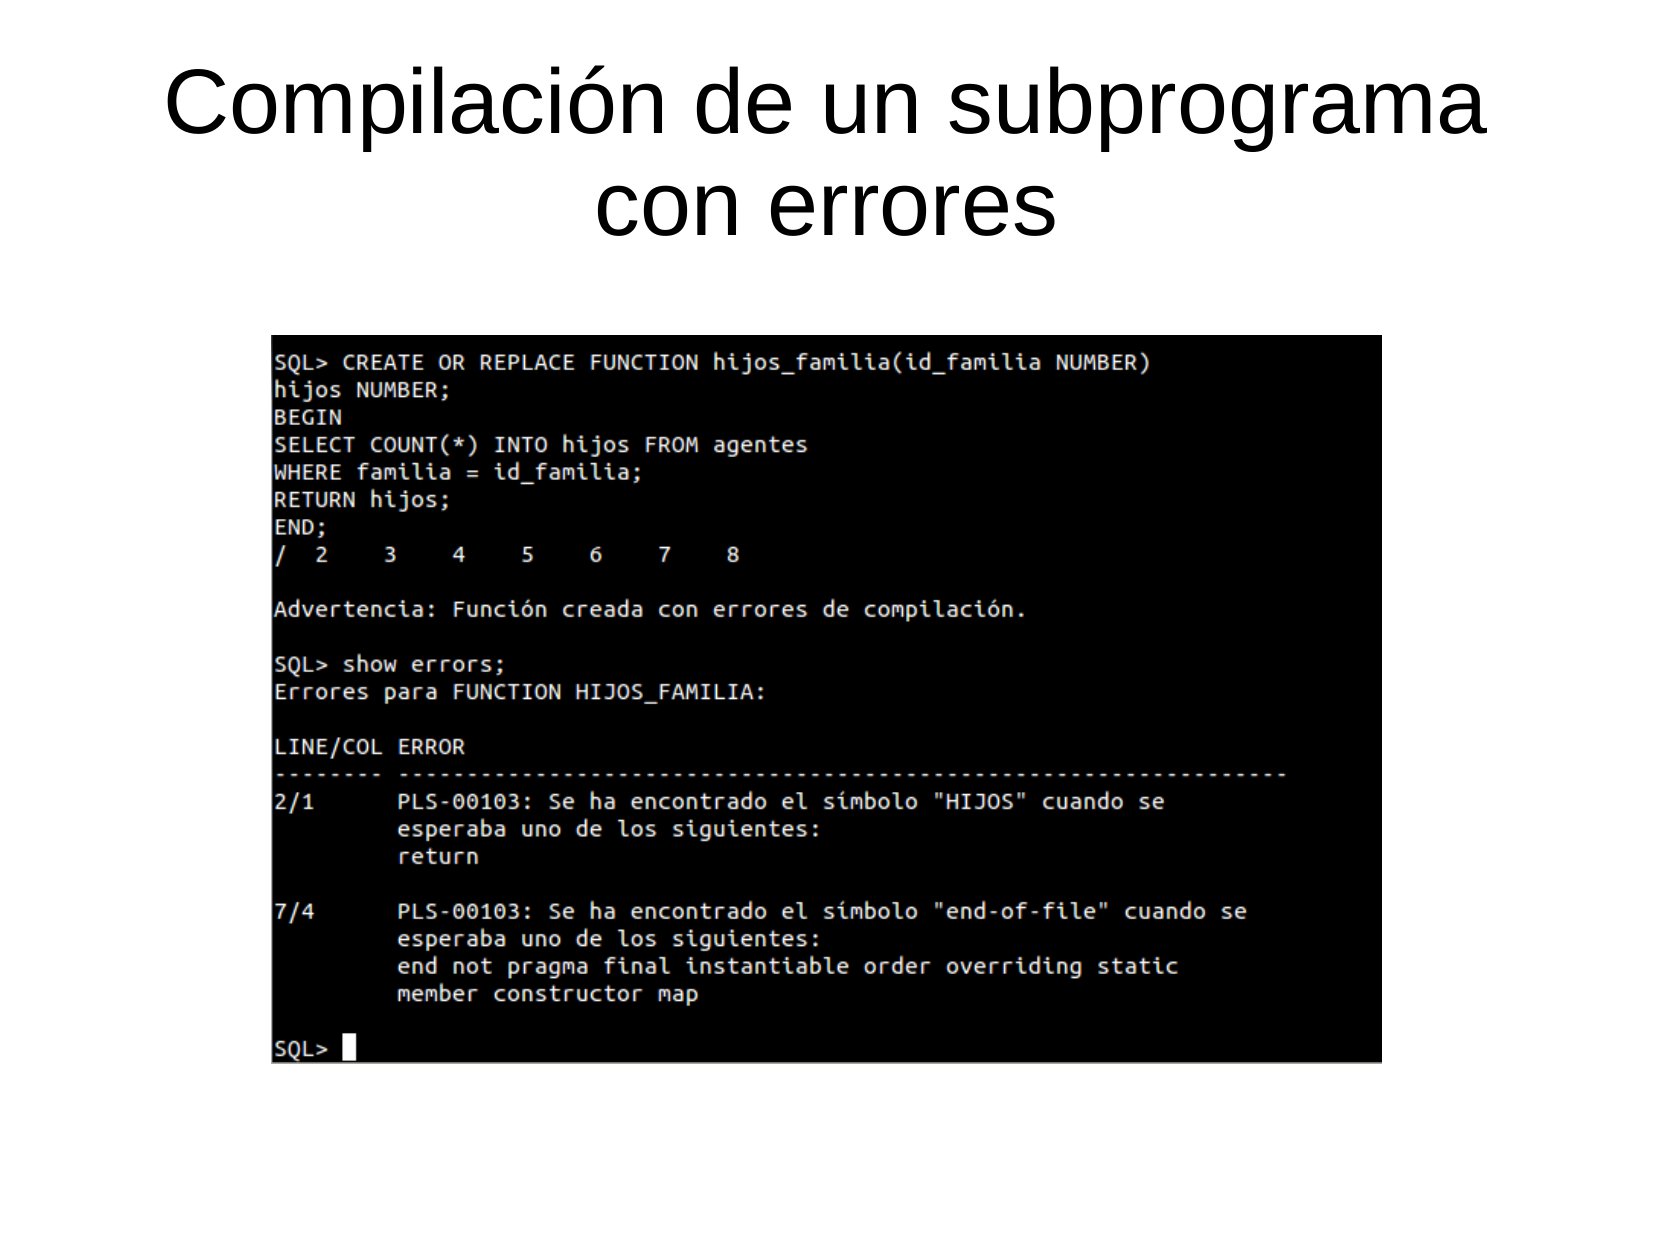

# Compilación de un subprograma con errores